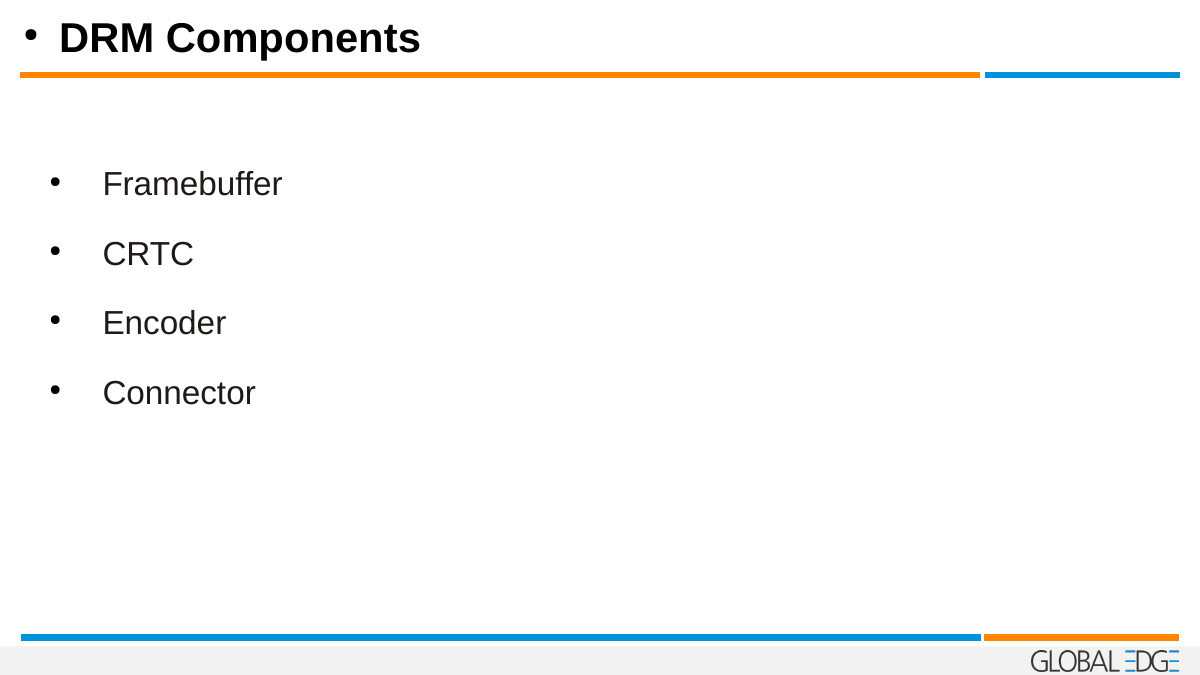

# DRM Components
Framebuffer
CRTC
Encoder
Connector